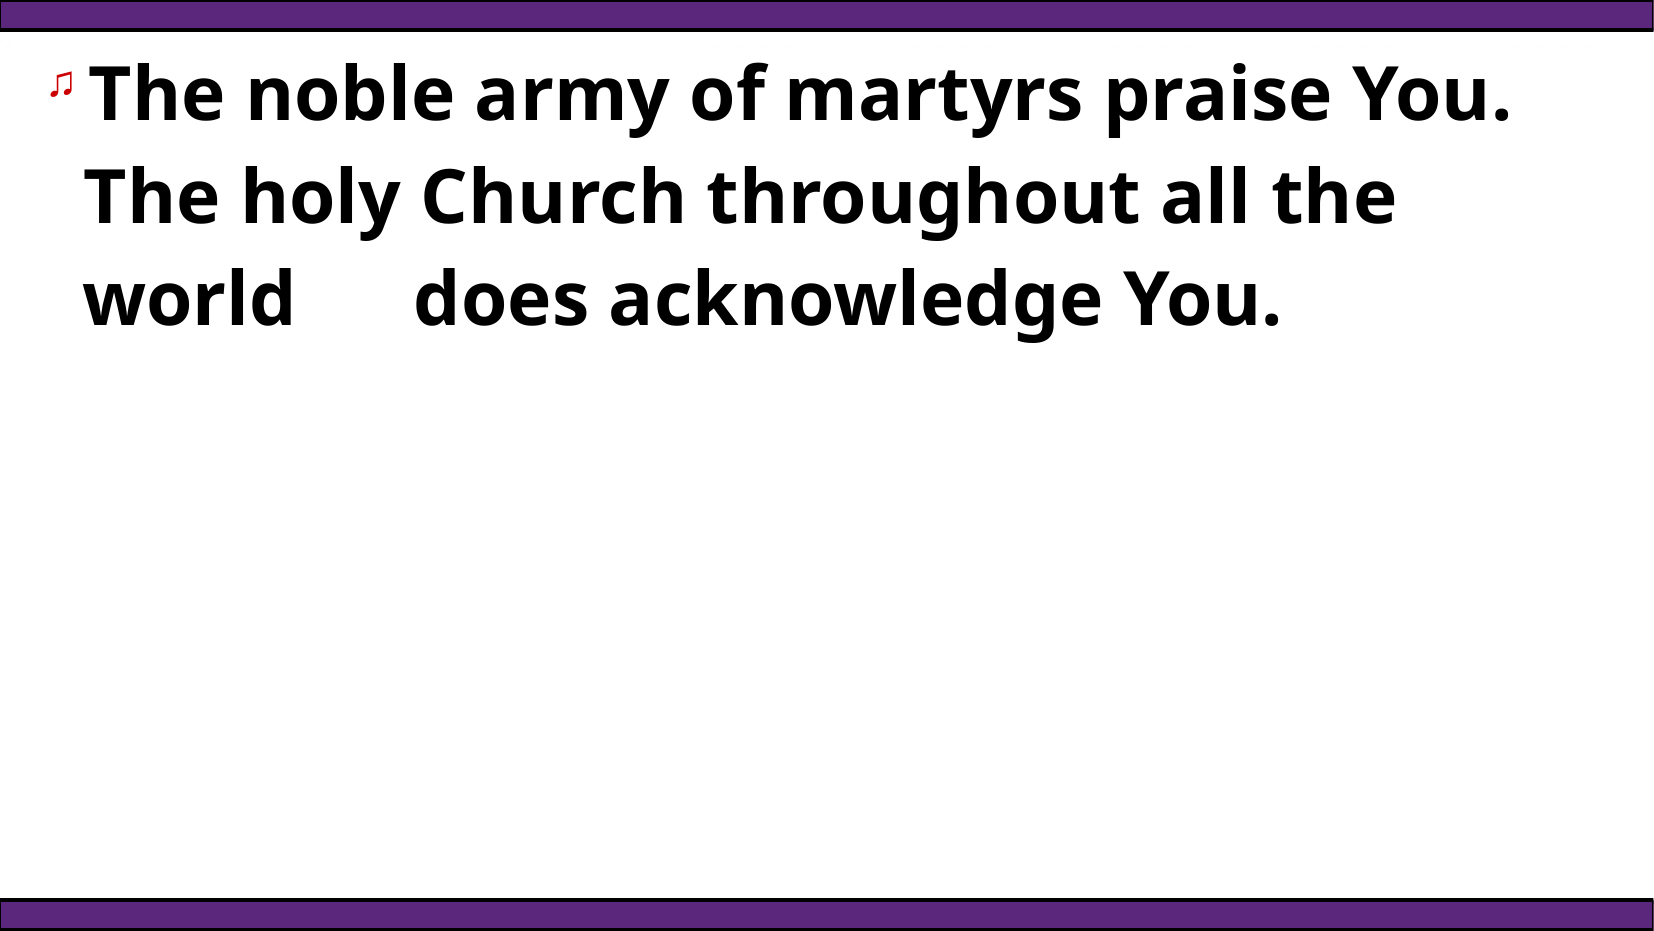

♫ The noble army of martyrs praise You.
 The holy Church throughout all the world does acknowledge You.